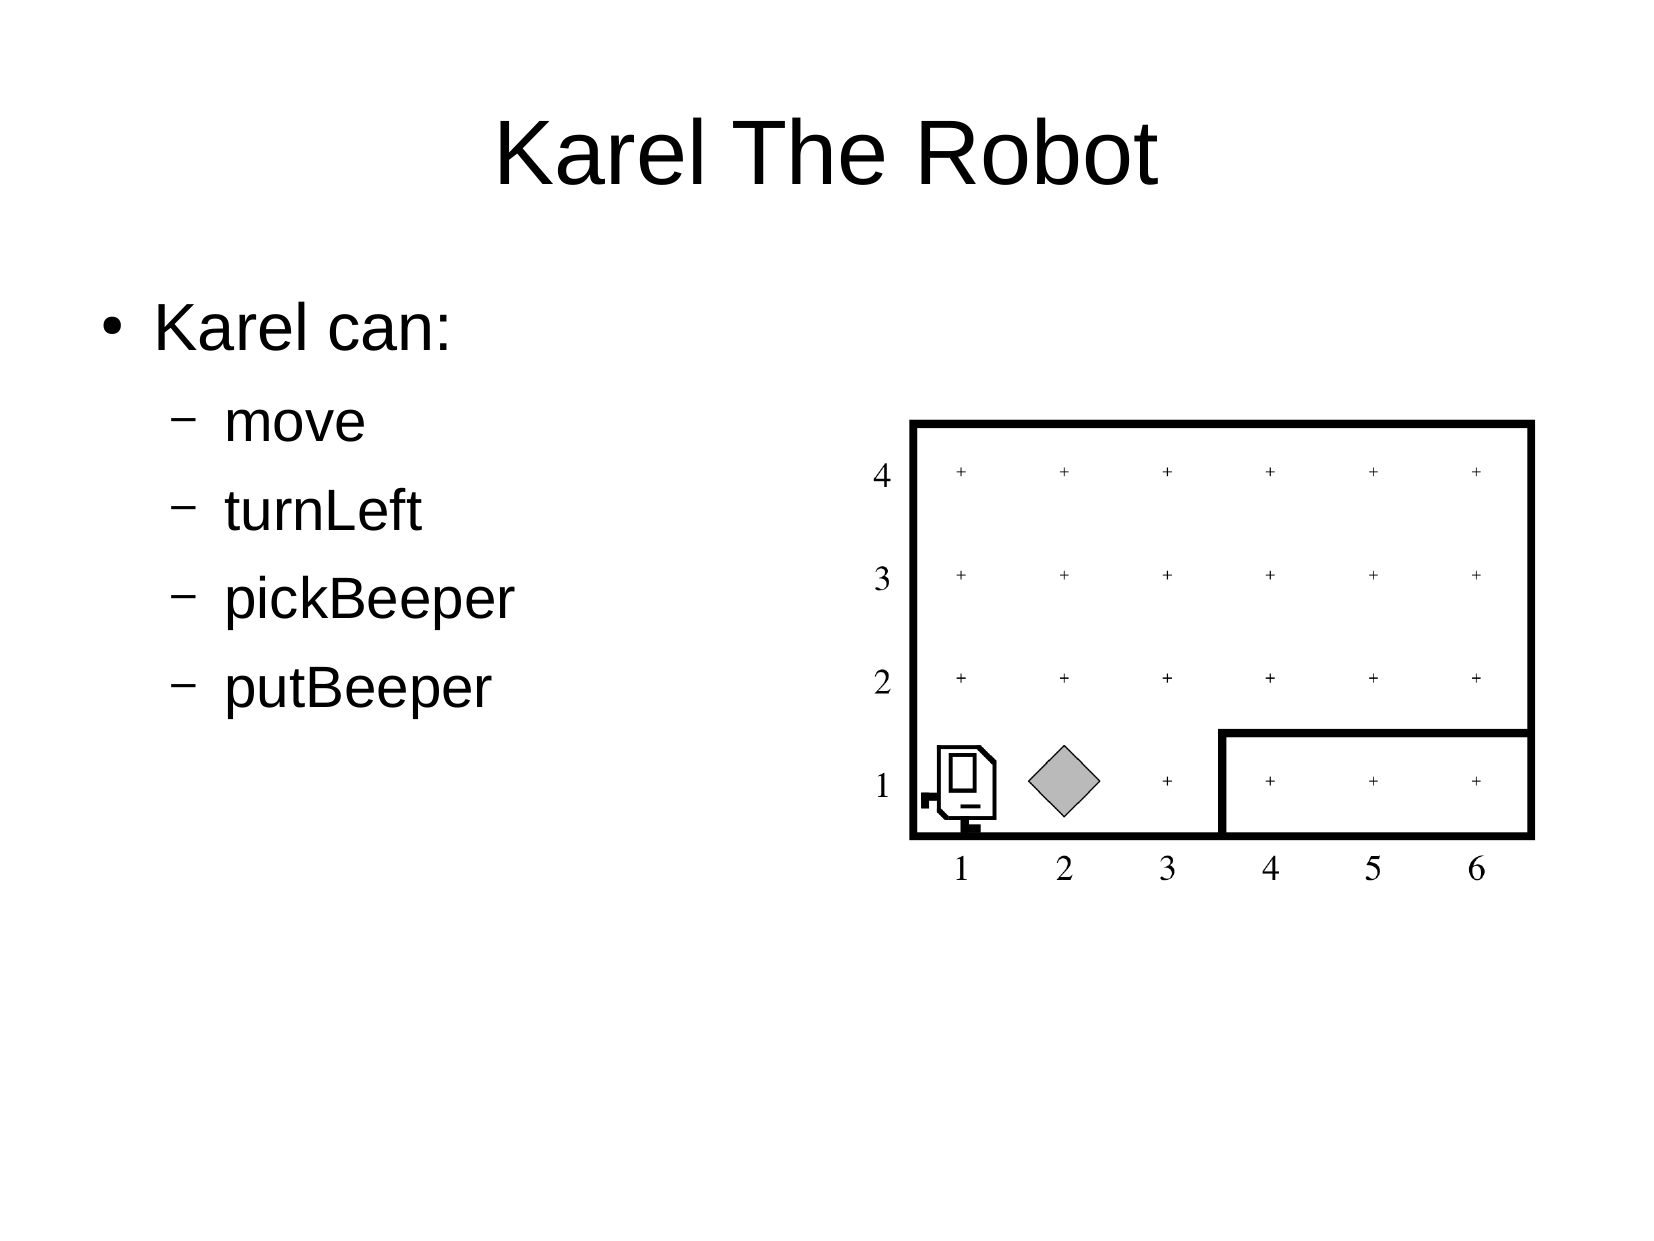

# Karel The Robot
Karel can:
move
turnLeft
pickBeeper
putBeeper